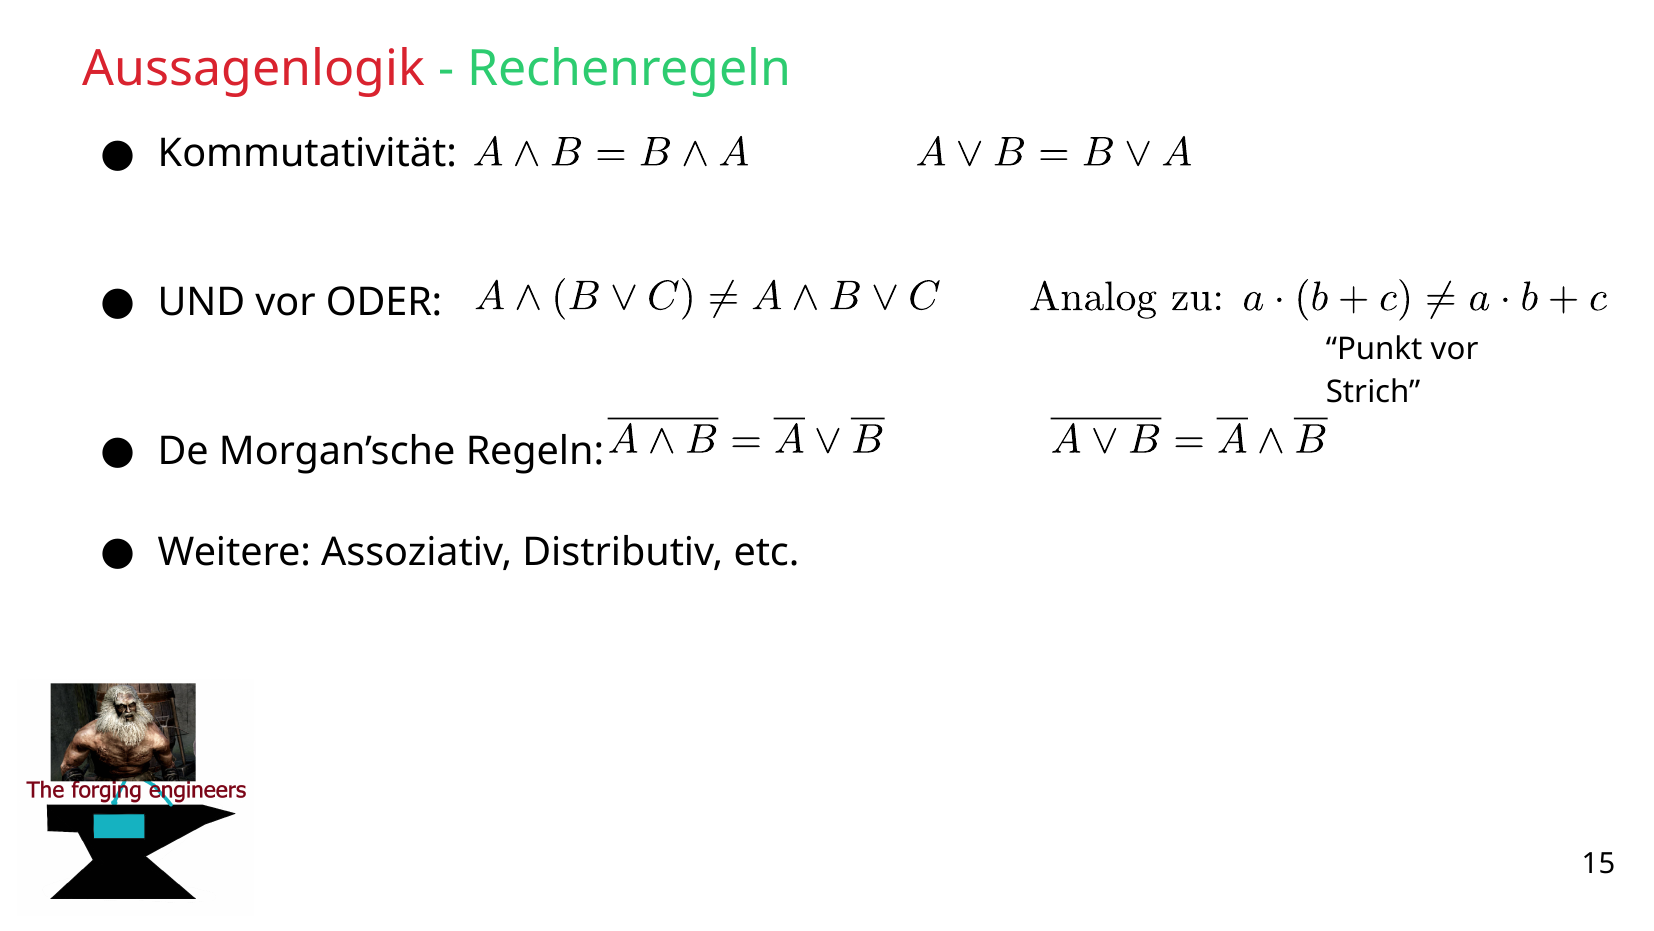

# Aussagenlogik - Rechenregeln
Kommutativität:
UND vor ODER:
De Morgan’sche Regeln:
Weitere: Assoziativ, Distributiv, etc.
“Punkt vor Strich”